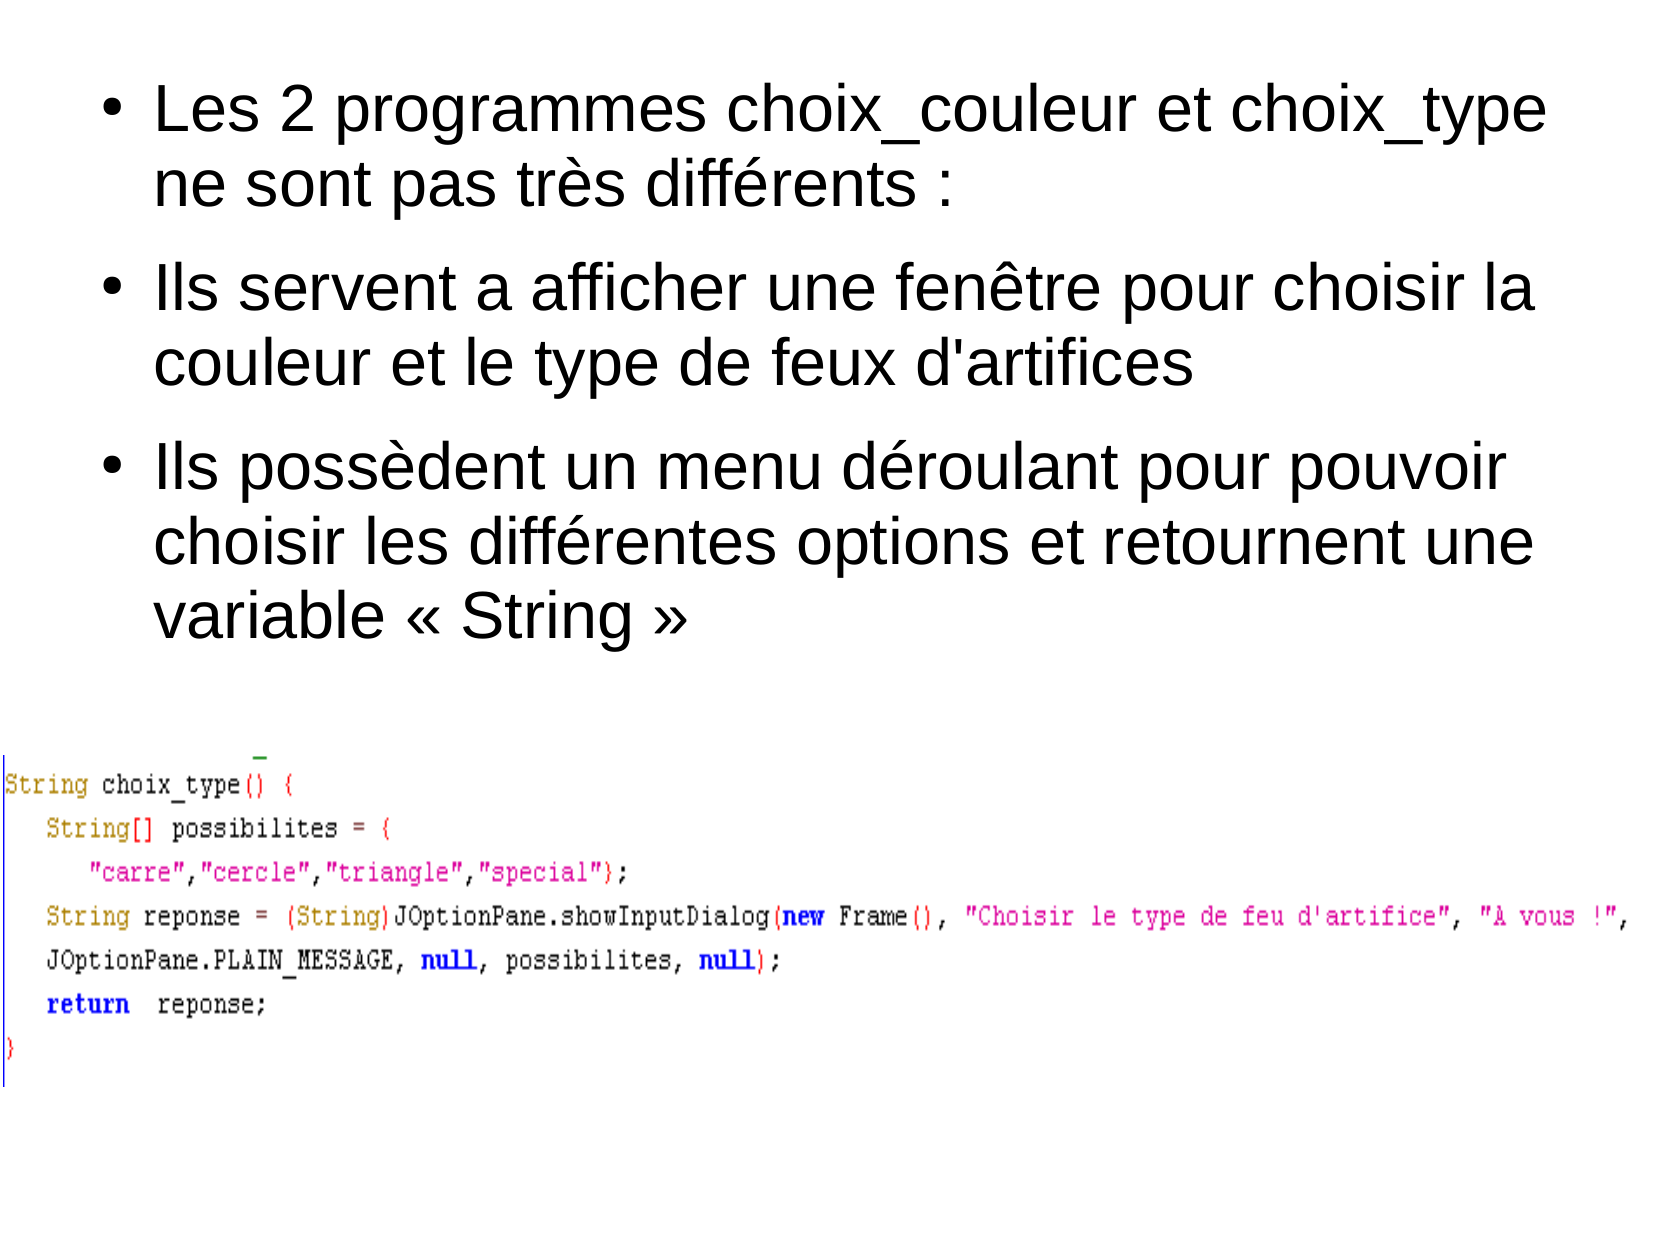

# Les 2 programmes choix_couleur et choix_type ne sont pas très différents :
Ils servent a afficher une fenêtre pour choisir la couleur et le type de feux d'artifices
Ils possèdent un menu déroulant pour pouvoir choisir les différentes options et retournent une variable « String »